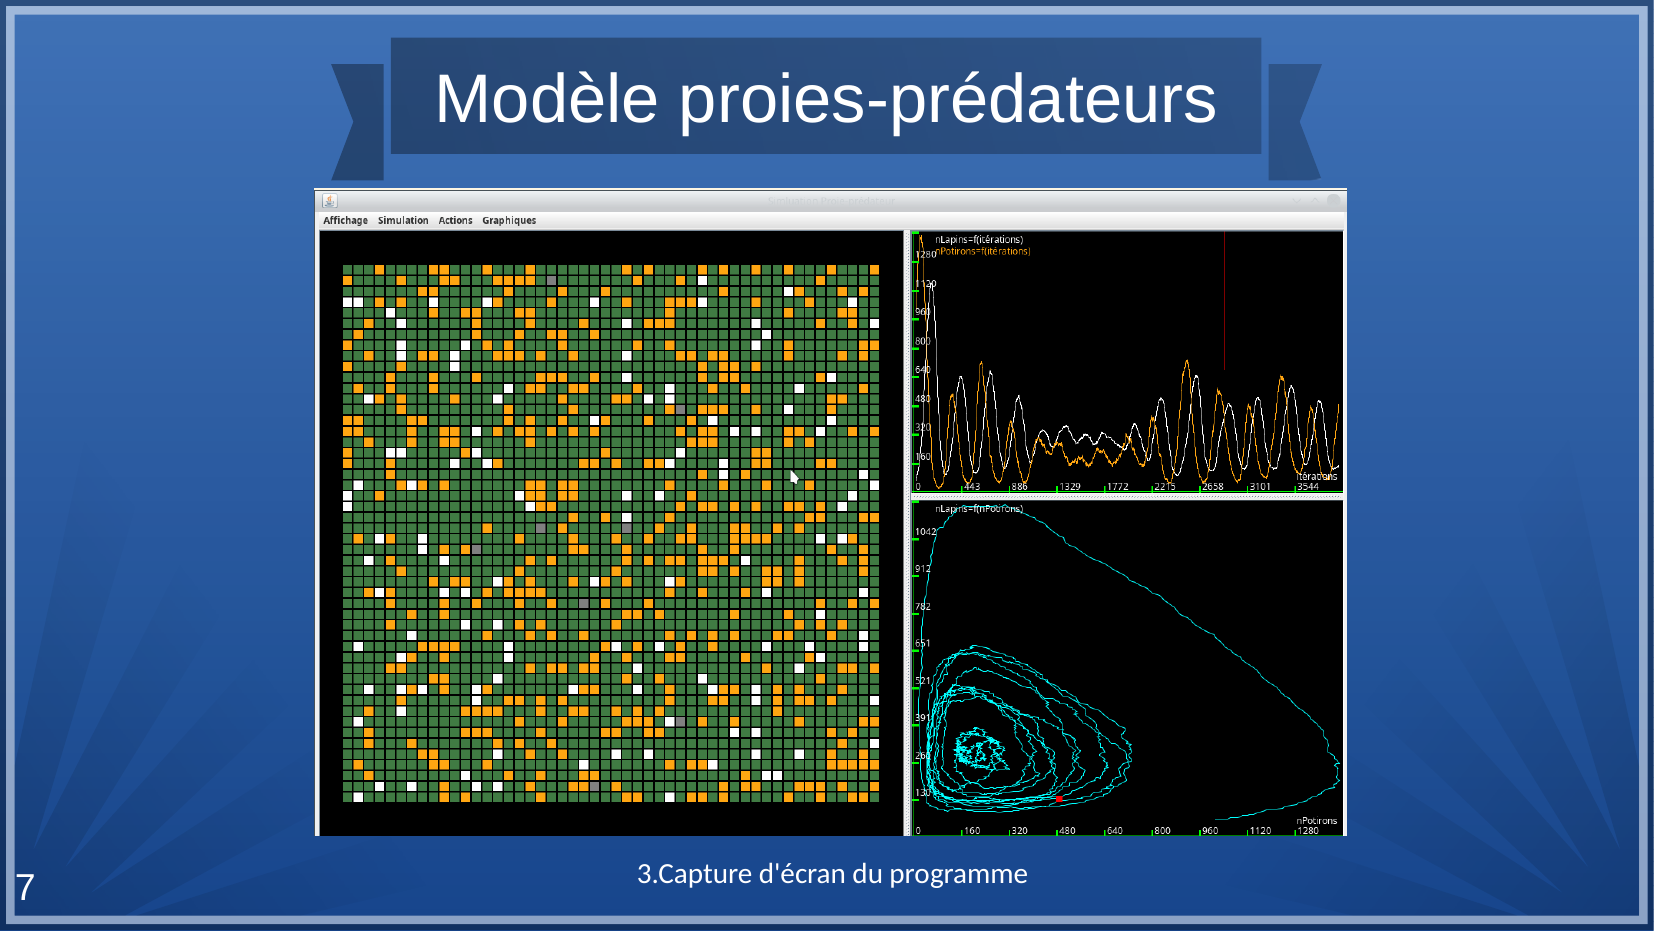

# Modèle proies-prédateurs
3.Capture d'écran du programme